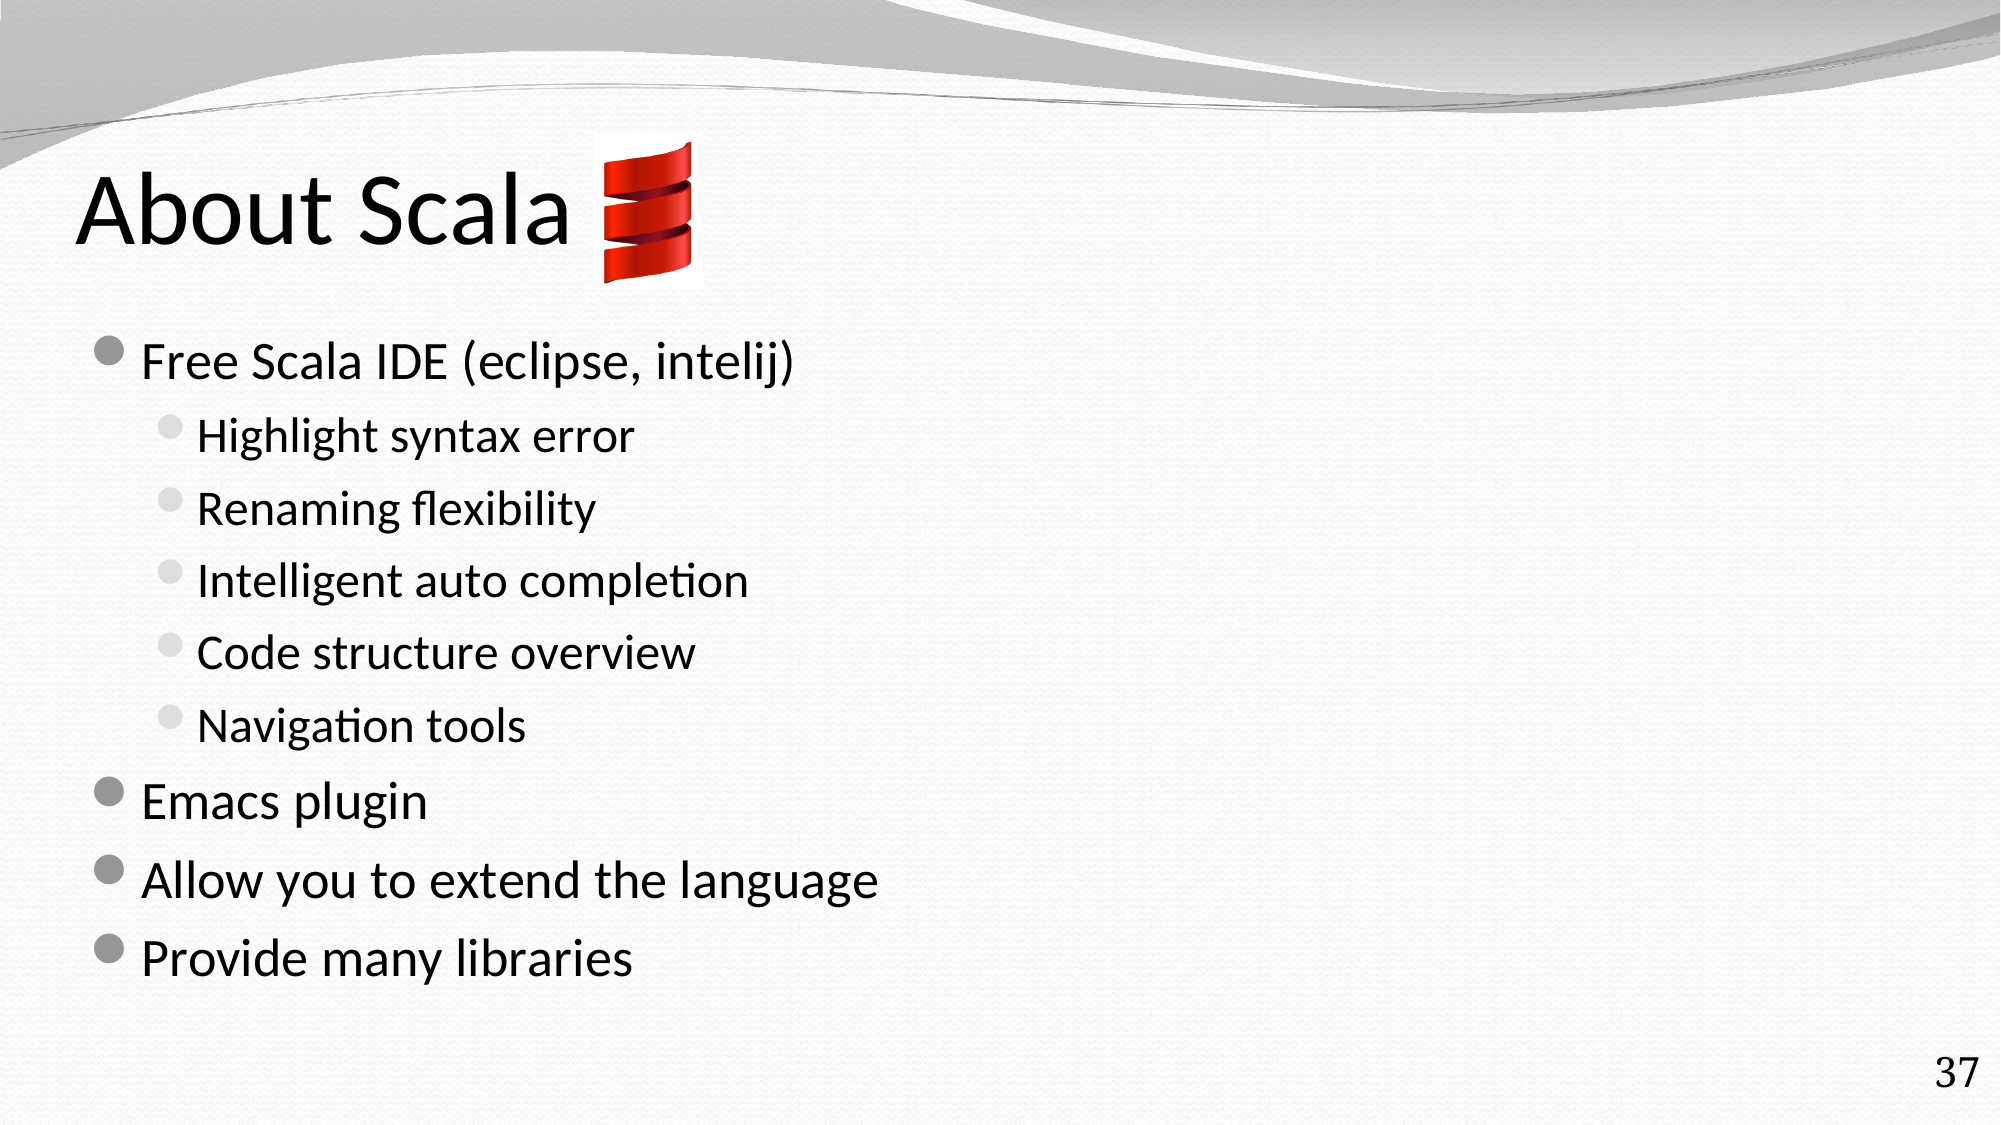

# About Scala
Free Scala IDE (eclipse, intelij)
Highlight syntax error
Renaming flexibility
Intelligent auto completion
Code structure overview
Navigation tools
Emacs plugin
Allow you to extend the language
Provide many libraries